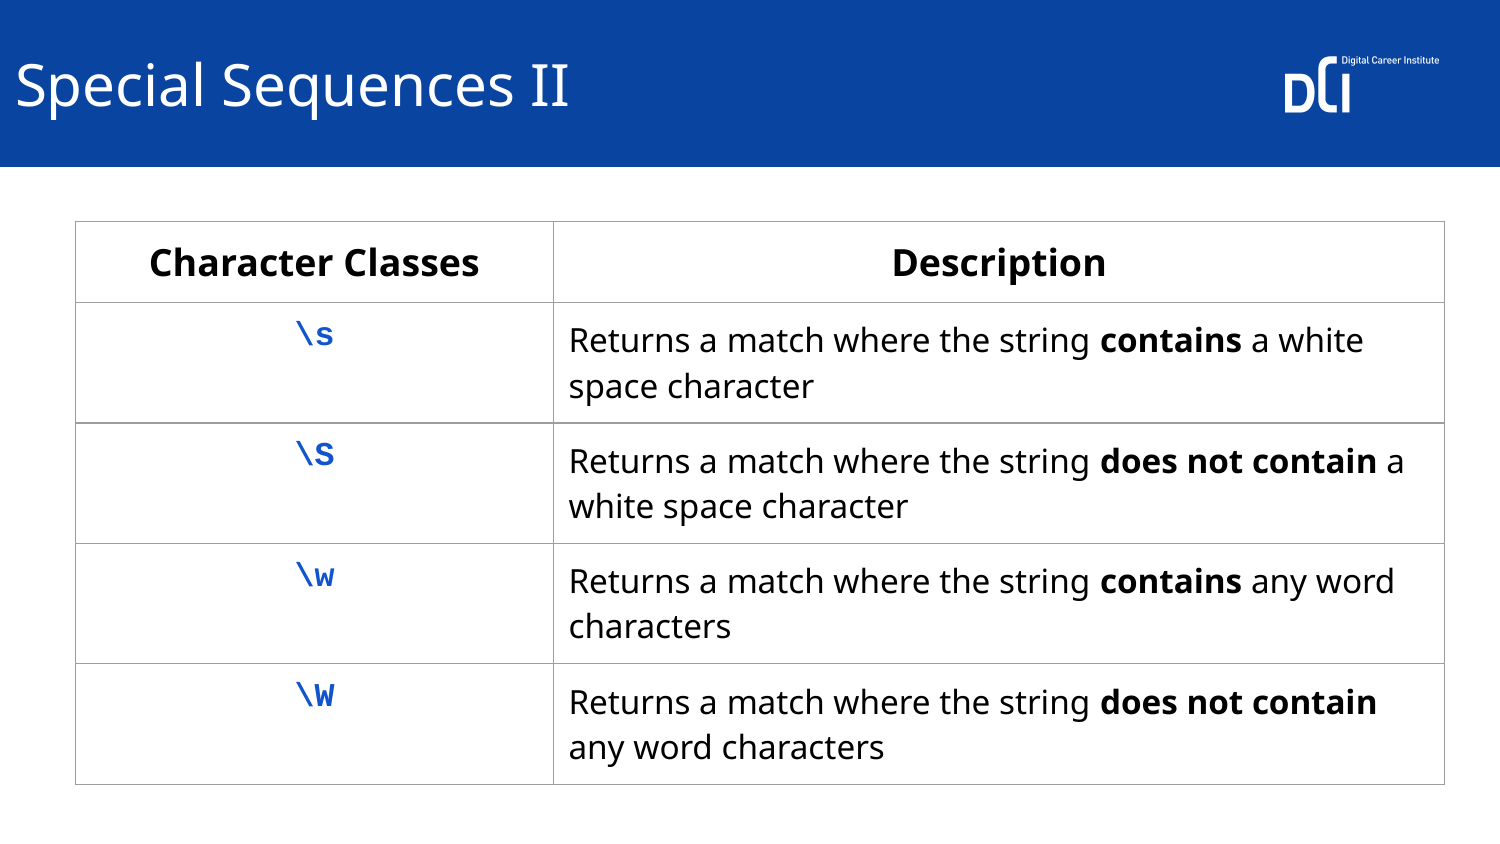

# Special Sequences II
| Character Classes | Description |
| --- | --- |
| \s | Returns a match where the string contains a white space character |
| \S | Returns a match where the string does not contain a white space character |
| \w | Returns a match where the string contains any word characters |
| \W | Returns a match where the string does not contain any word characters |